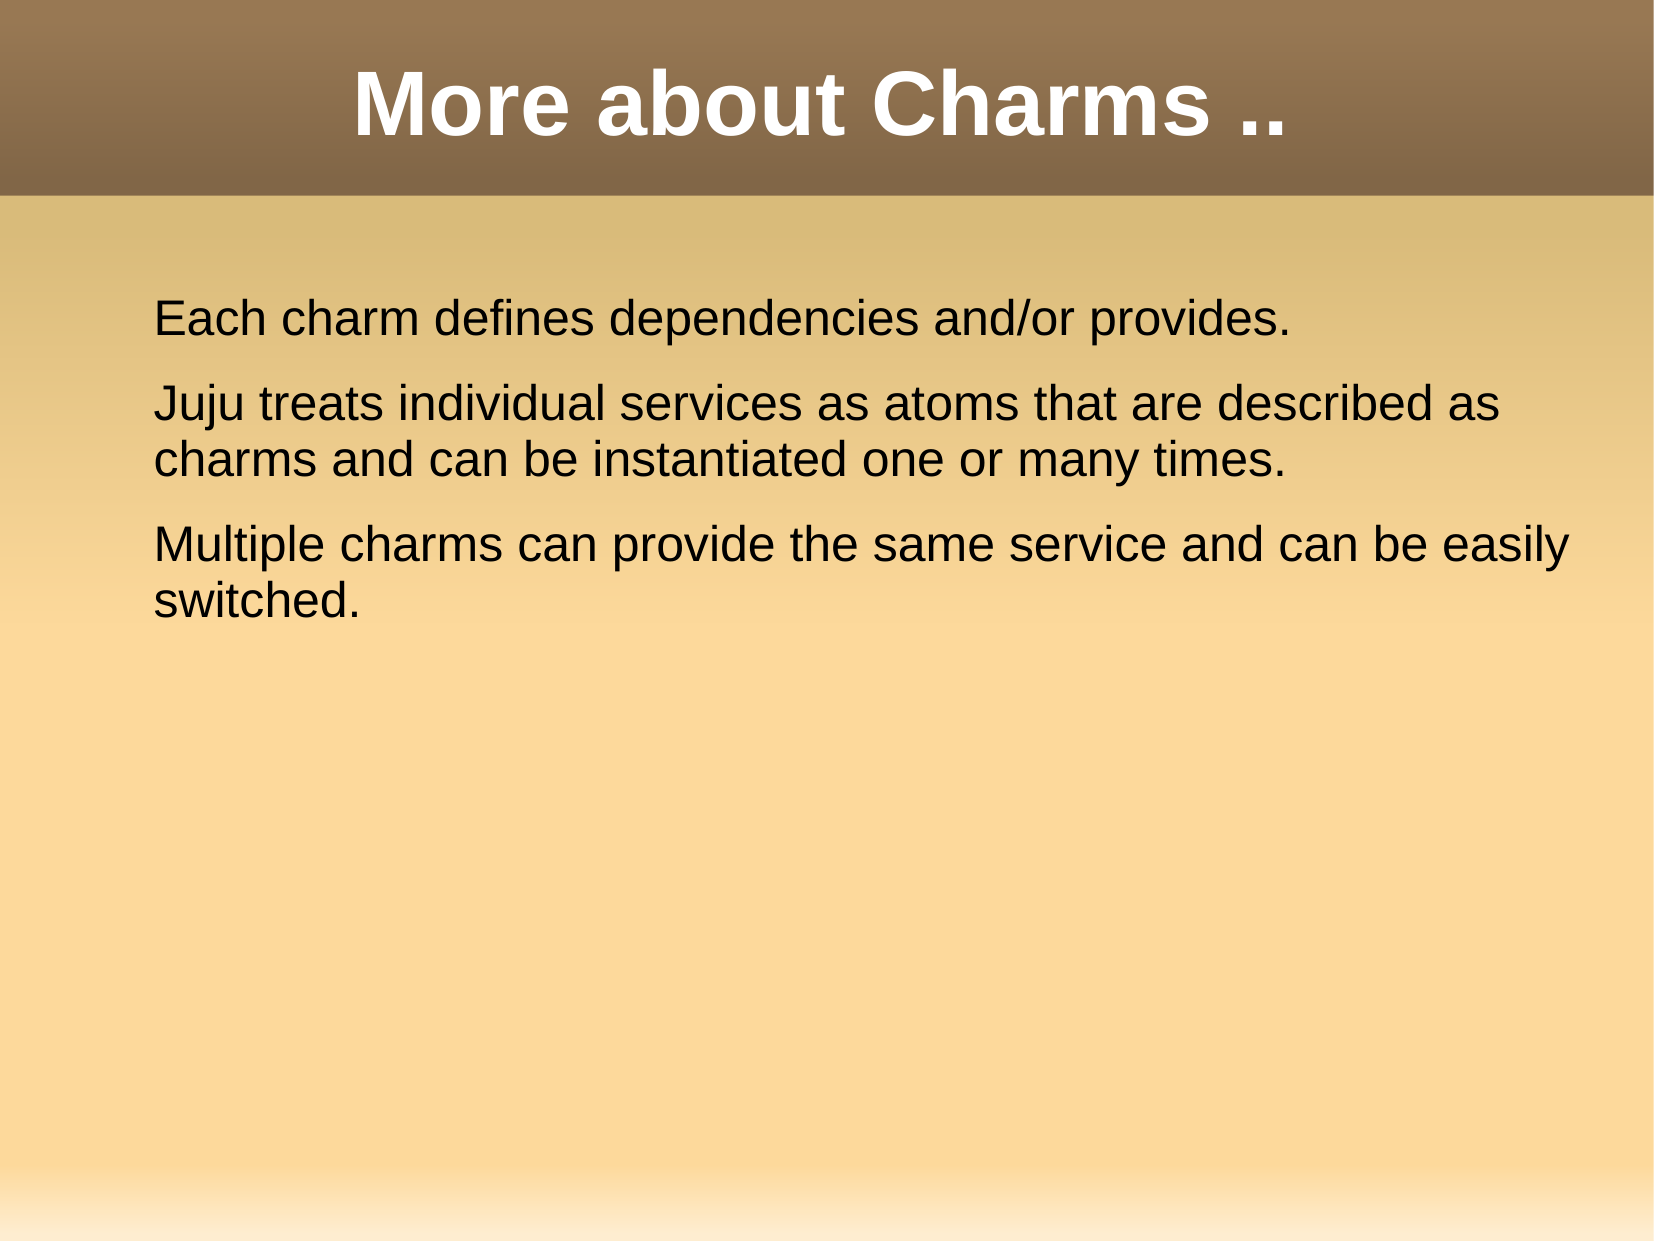

# More about Charms ..
Each charm defines dependencies and/or provides.
Juju treats individual services as atoms that are described as charms and can be instantiated one or many times.
Multiple charms can provide the same service and can be easily switched.